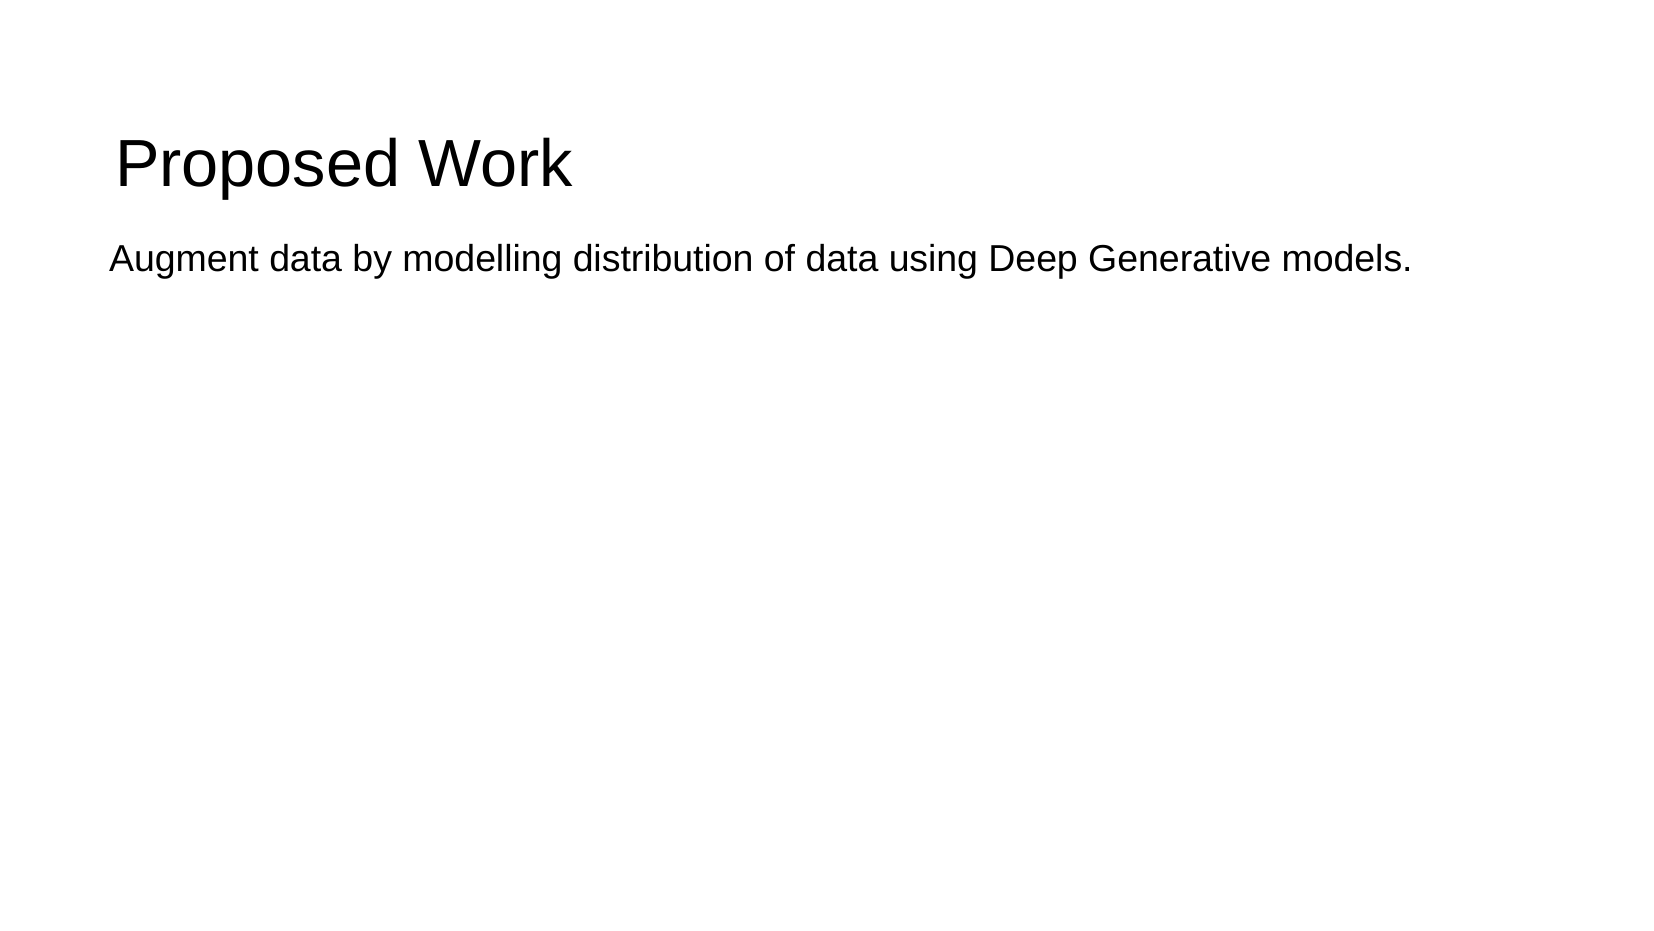

Proposed Work
Augment data by modelling distribution of data using Deep Generative models.